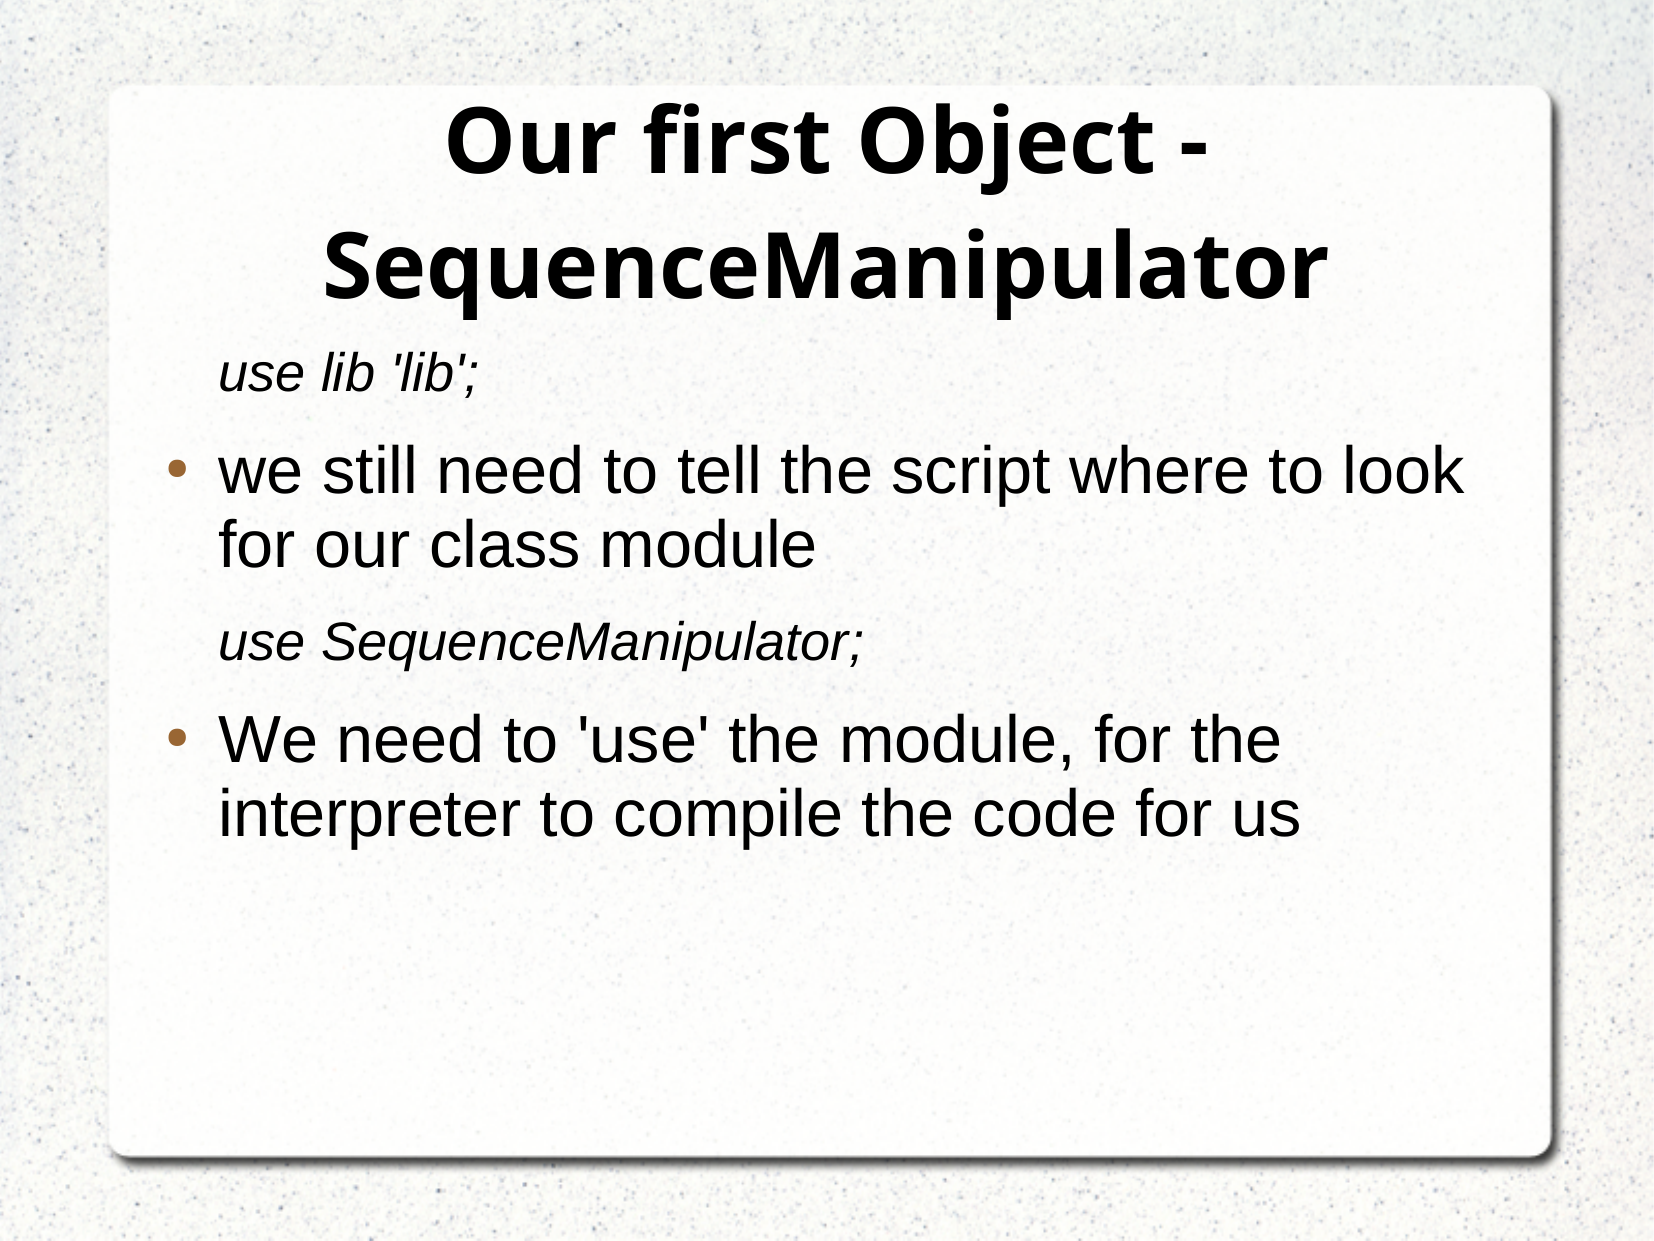

# Our first Object - SequenceManipulator
use lib 'lib';
we still need to tell the script where to look for our class module
use SequenceManipulator;
We need to 'use' the module, for the interpreter to compile the code for us